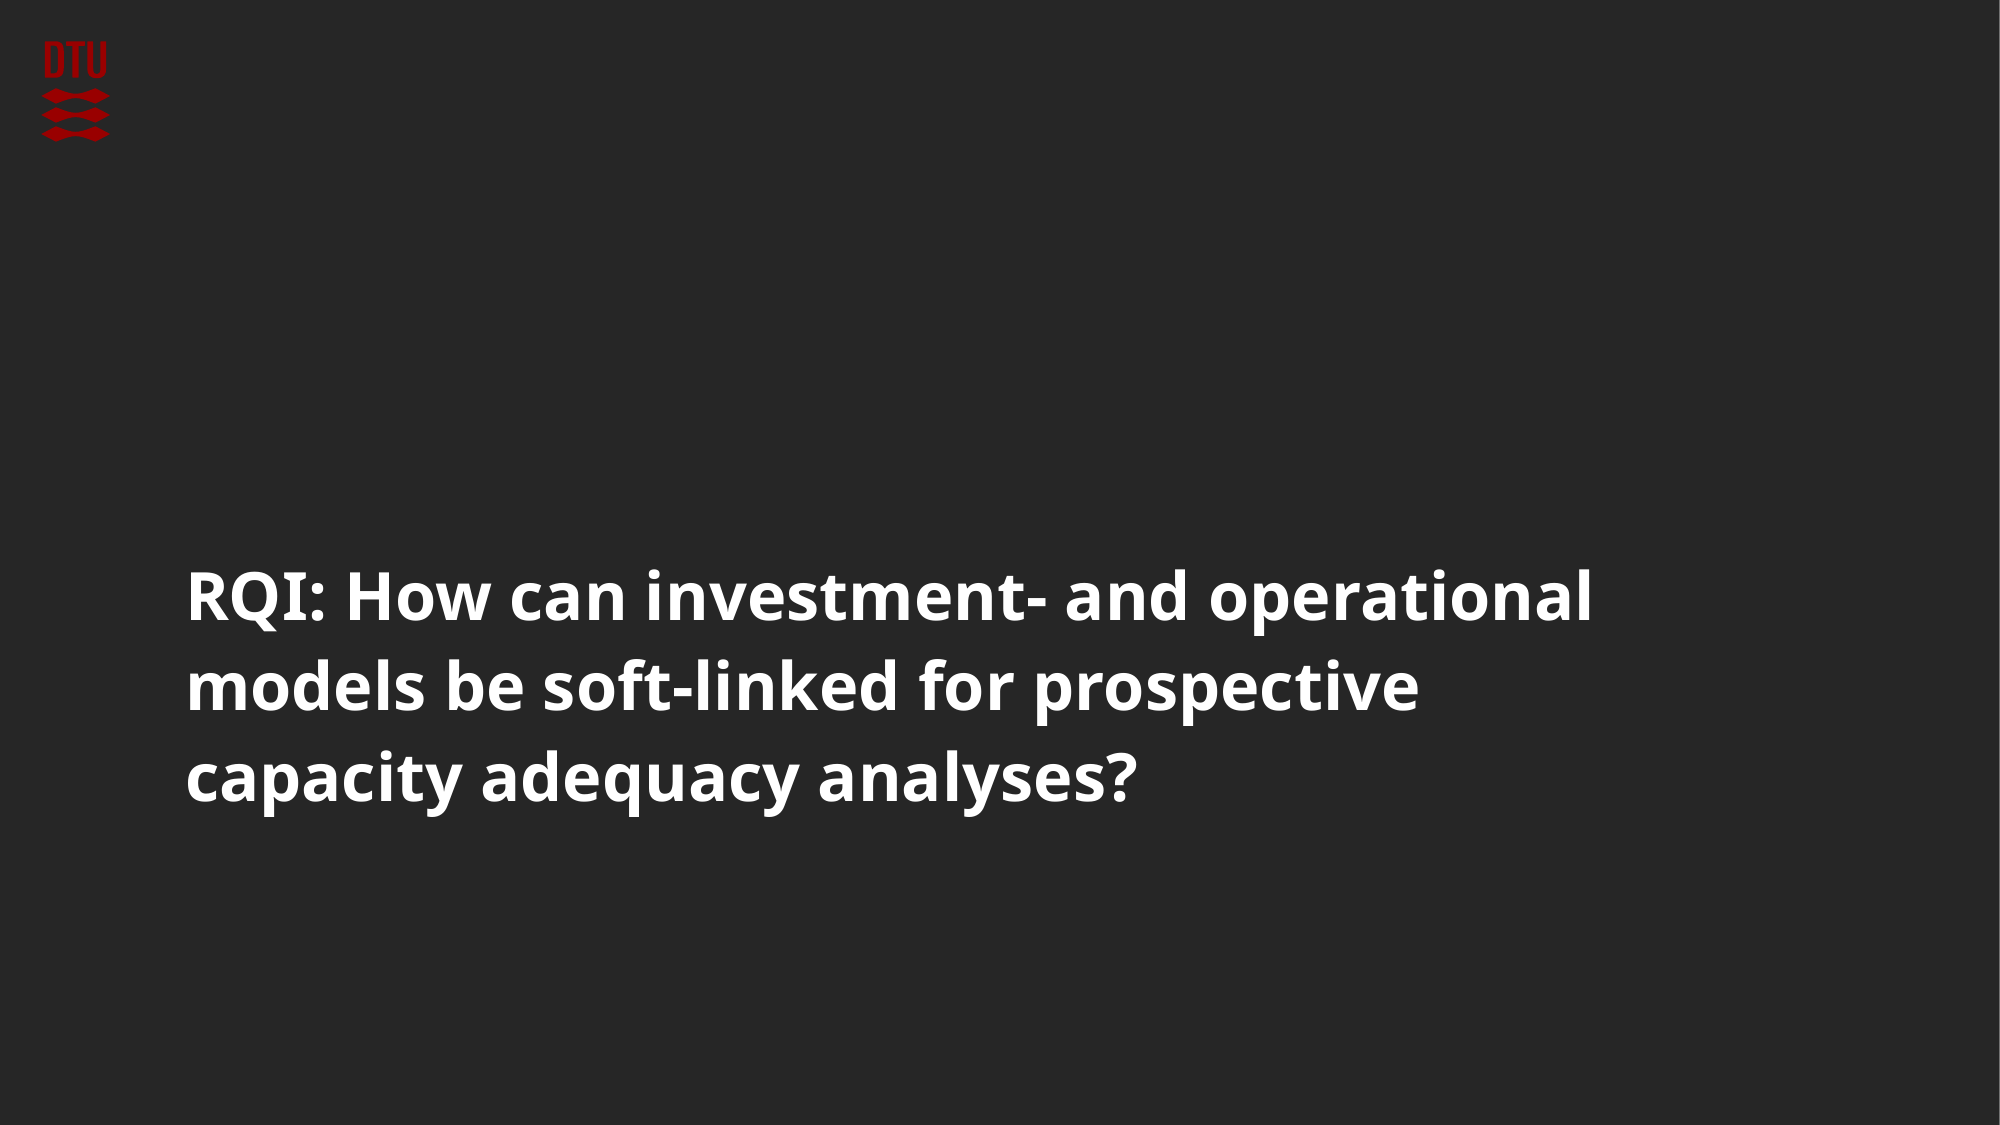

# RQI: How can investment- and operational models be soft-linked for prospective capacity adequacy analyses?